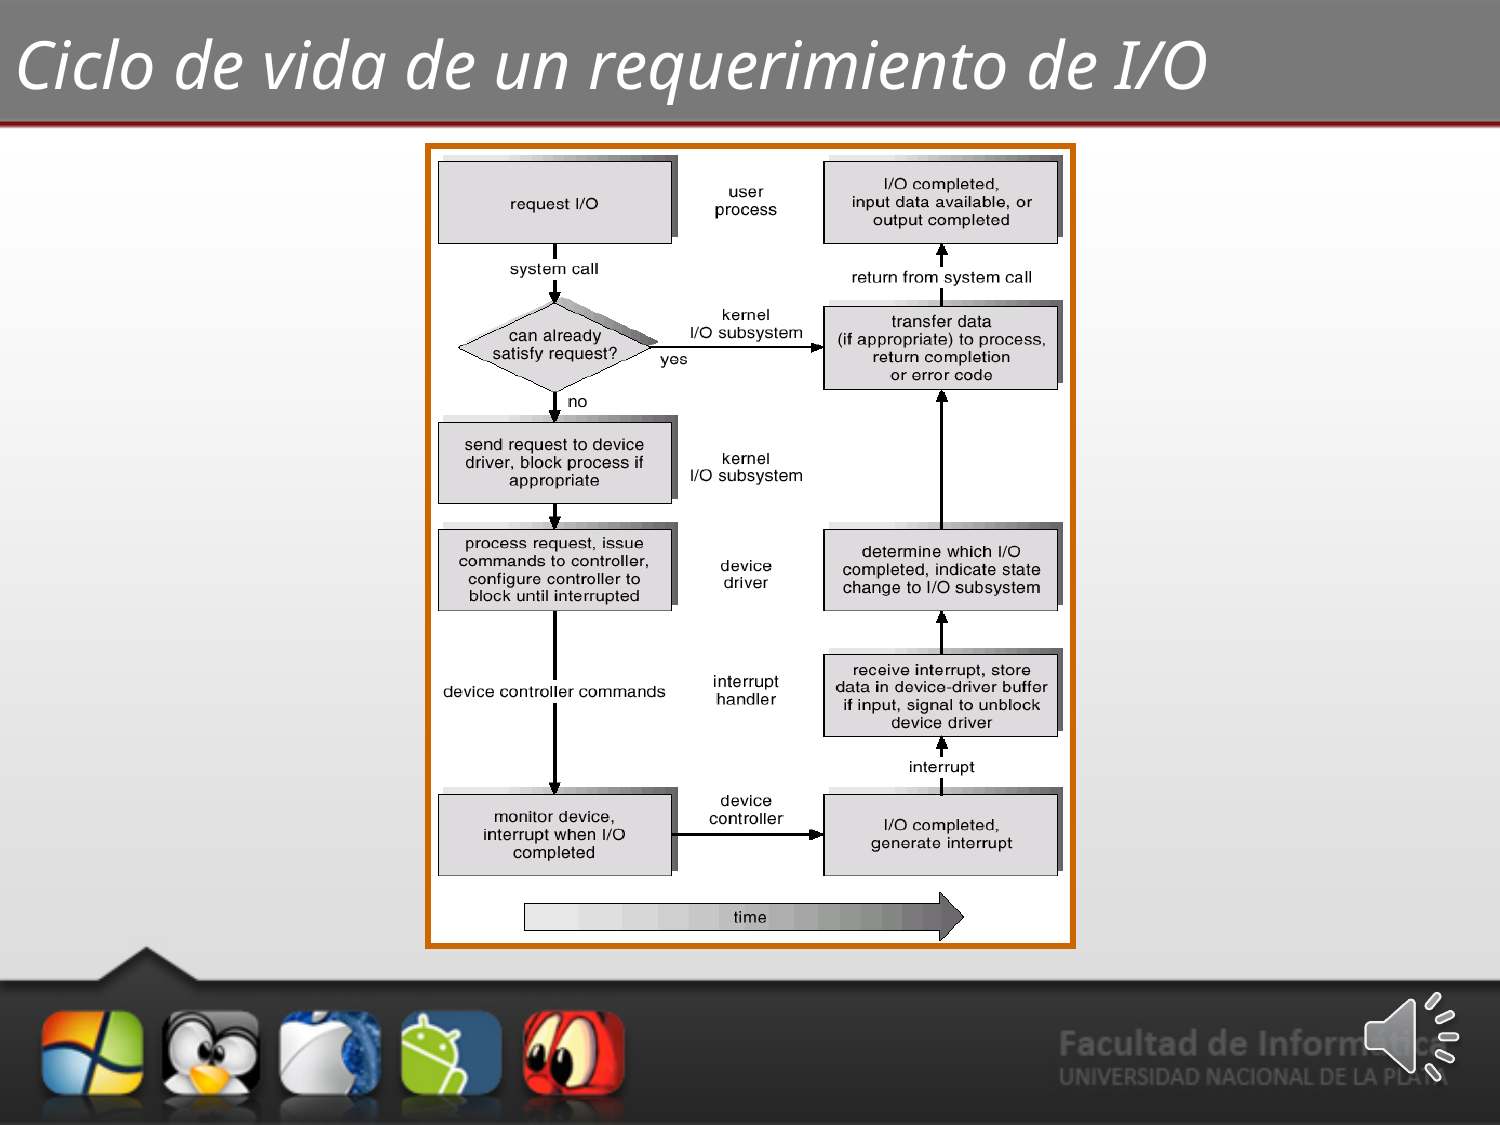

Ciclo de vida de un requerimiento de I/O